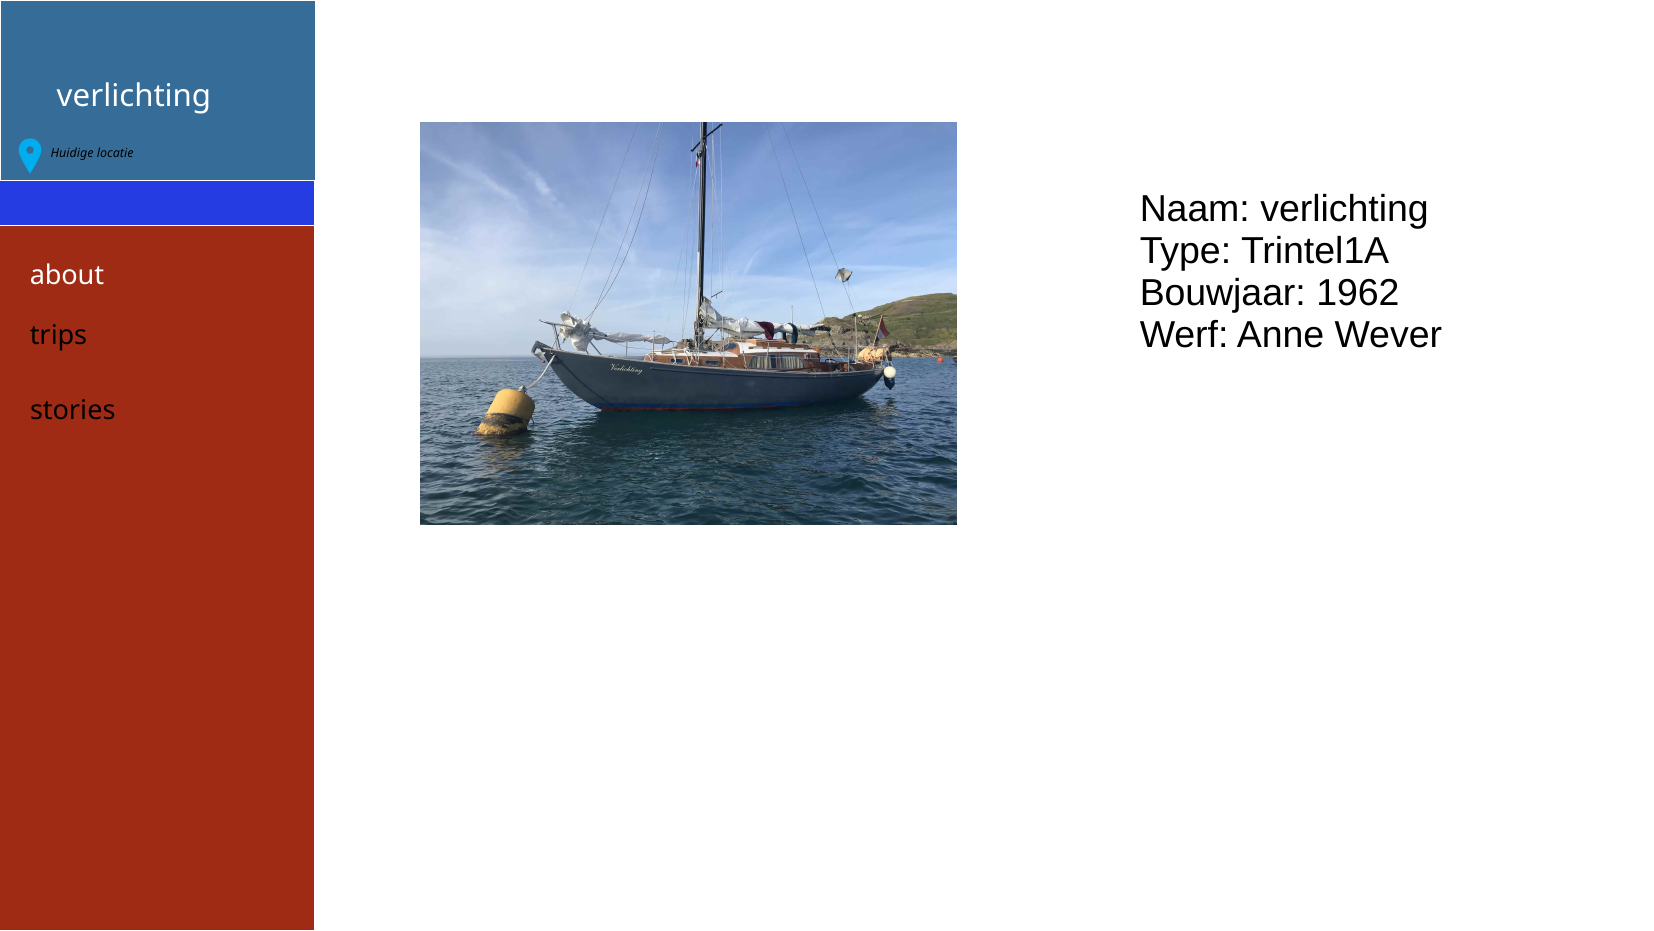

verlichting
Huidige locatie
Naam: verlichting
Type: Trintel1A
Bouwjaar: 1962
Werf: Anne Wever
about
trips
stories